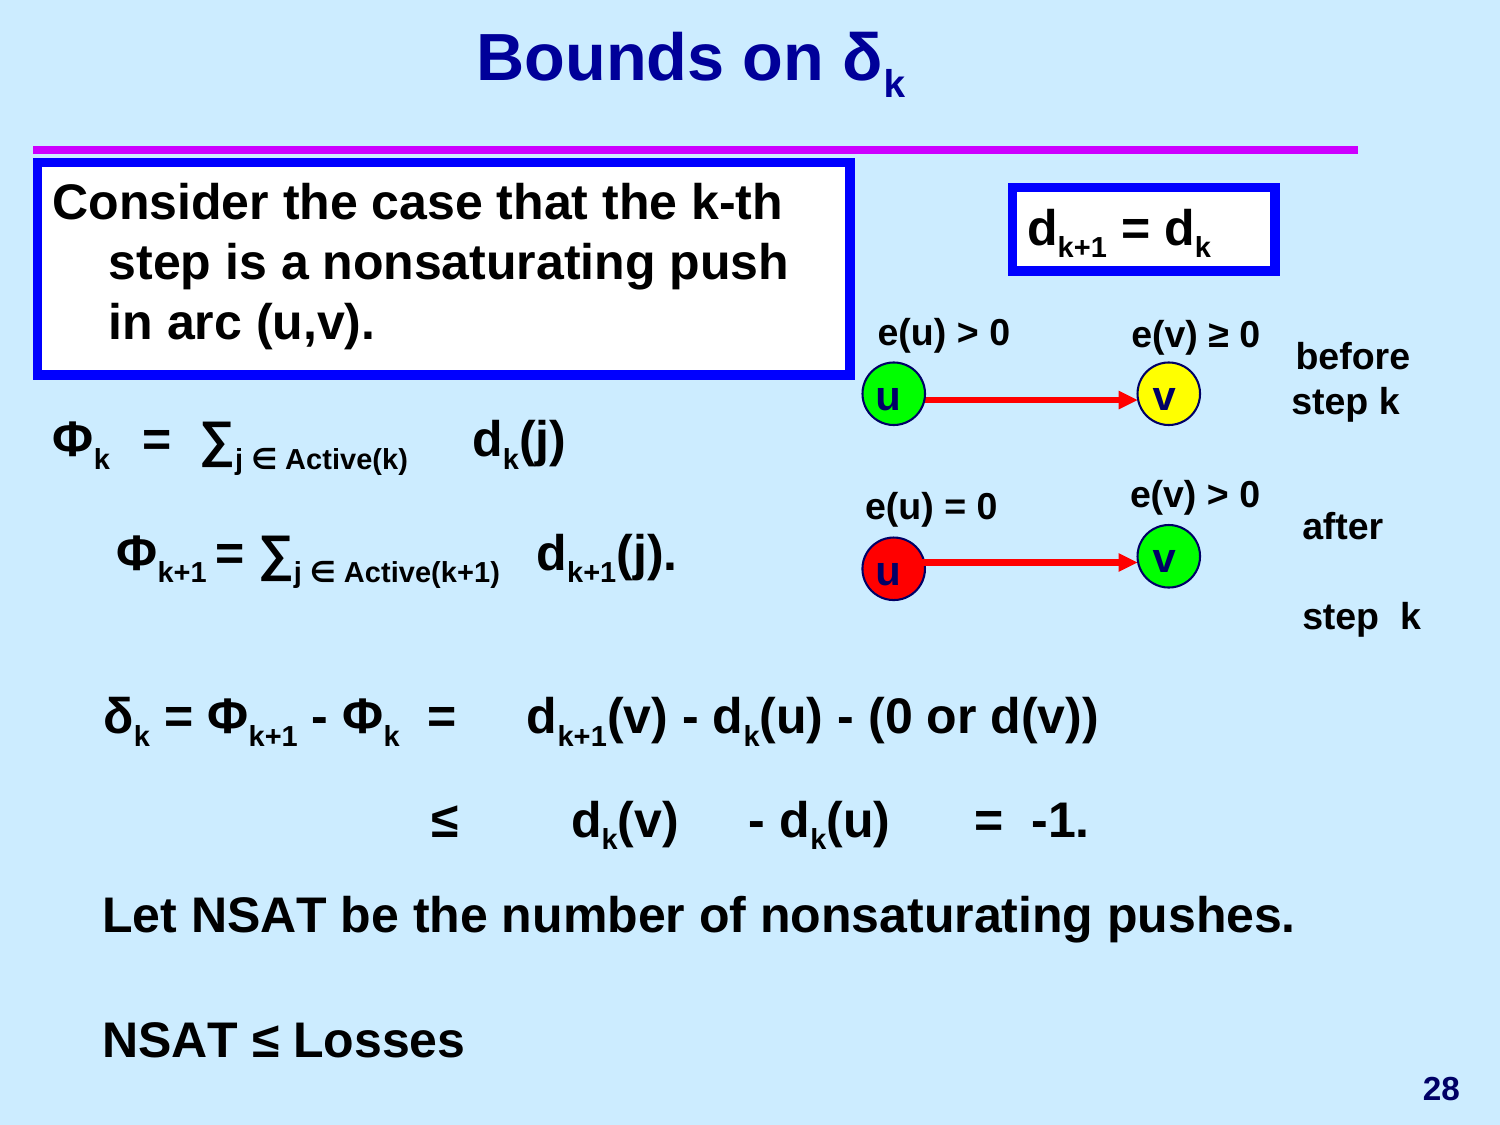

# Bounds on δk
Consider the case that the k-th step is a nonsaturating push in arc (u,v).
dk+1 = dk
 e(u) > 0
 e(v) ≥ 0
 before step k
u
v
Φk = ∑j ∈ Active(k) dk(j)
 e(v) > 0
 e(u) = 0
after
step k
v
u
Φk+1 = ∑j ∈ Active(k+1) dk+1(j).
 δk = Φk+1 - Φk = dk+1(v) - dk(u) - (0 or d(v))
		 ≤ dk(v) - dk(u) = -1.
Let NSAT be the number of nonsaturating pushes.
NSAT ≤ Losses